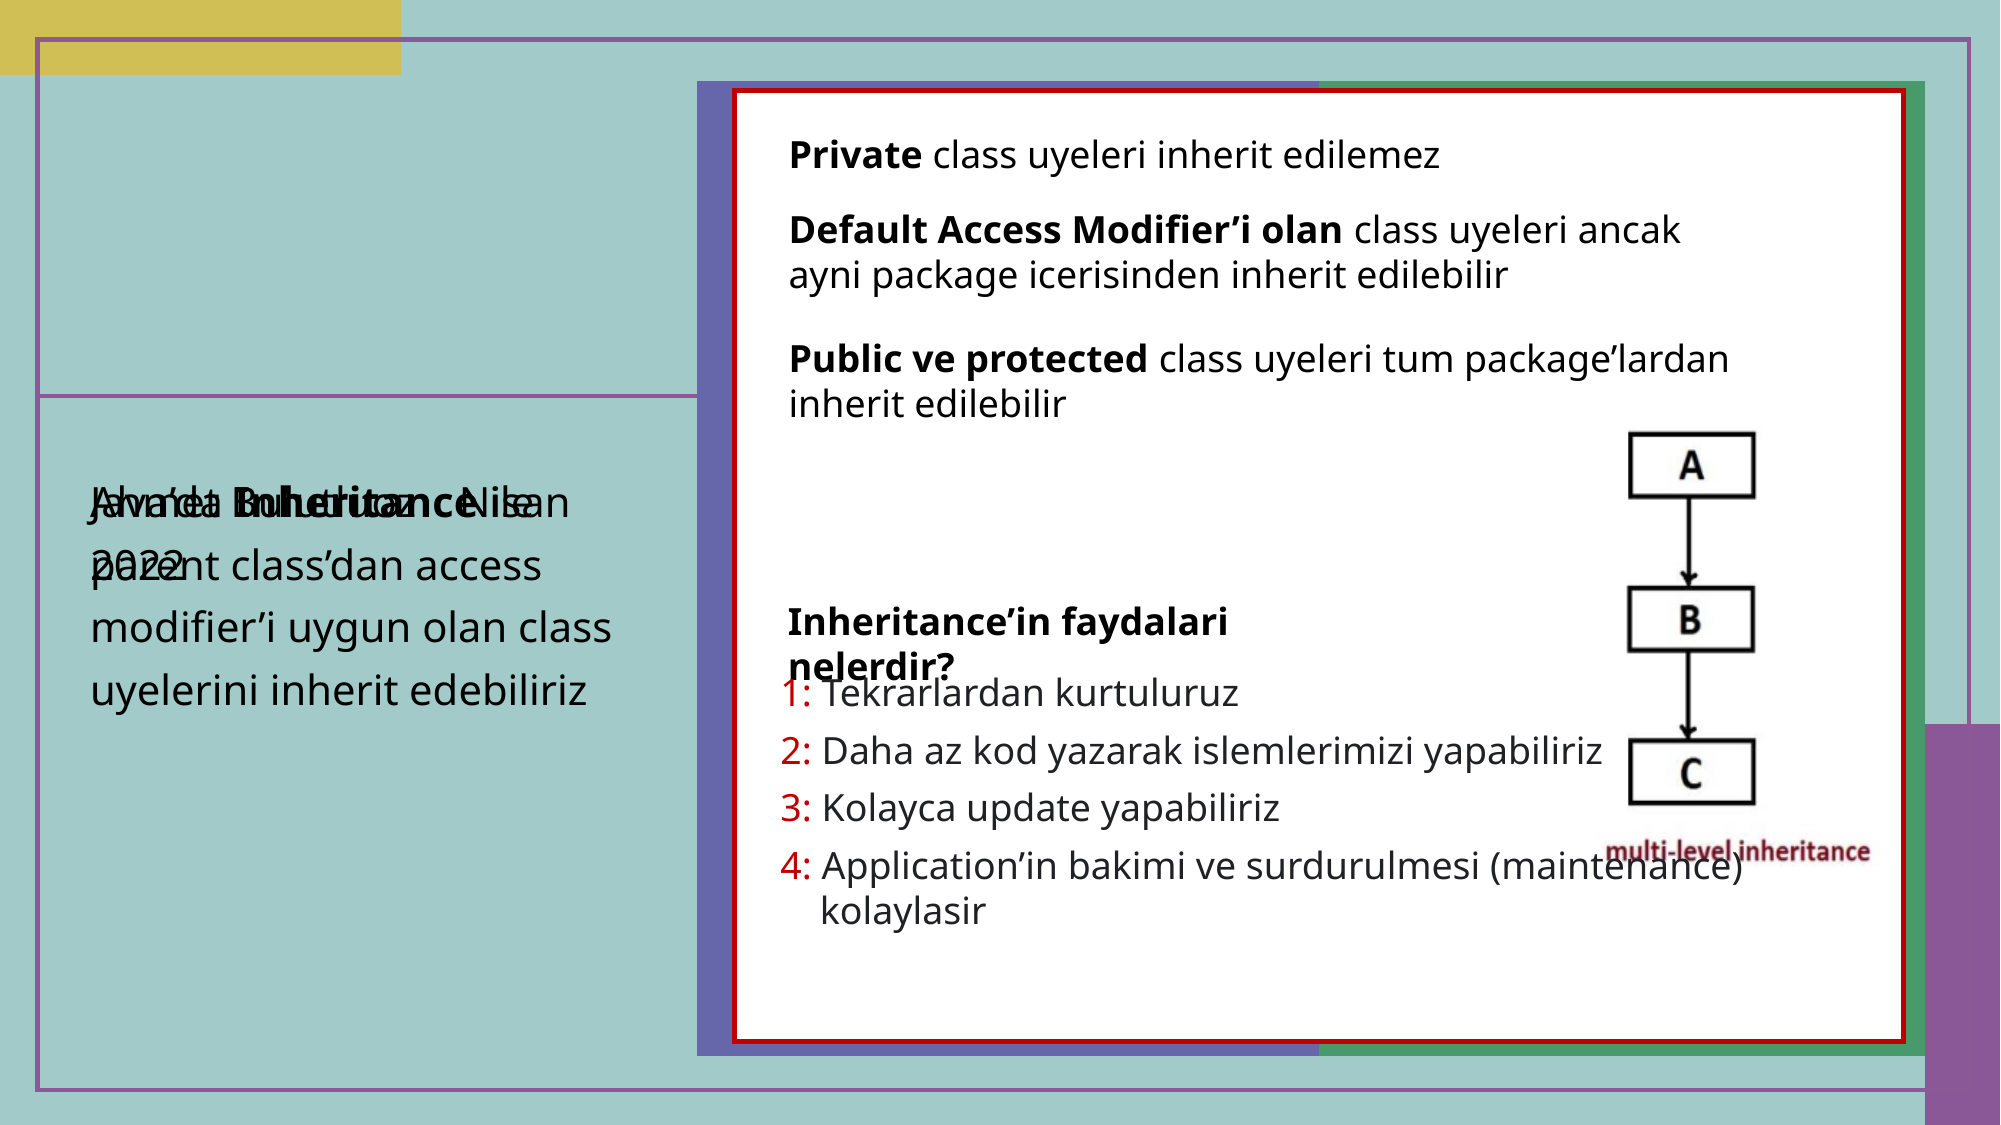

Private class uyeleri inherit edilemez
# Hangi Class uyeleri Inherit edilebilir ? Ve faydalari nelerdir?
Default Access Modifier’i olan class uyeleri ancak ayni package icerisinden inherit edilebilir
Public ve protected class uyeleri tum package’lardan inherit edilebilir
Java’da Inheritance ile parent class’dan access modifier’i uygun olan class uyelerini inherit edebiliriz
Ahmet Bulutluoz Nisan 2022
Inheritance’in faydalari nelerdir?
1: Tekrarlardan kurtuluruz
2: Daha az kod yazarak islemlerimizi yapabiliriz
3: Kolayca update yapabiliriz
4: Application’in bakimi ve surdurulmesi (maintenance) kolaylasir